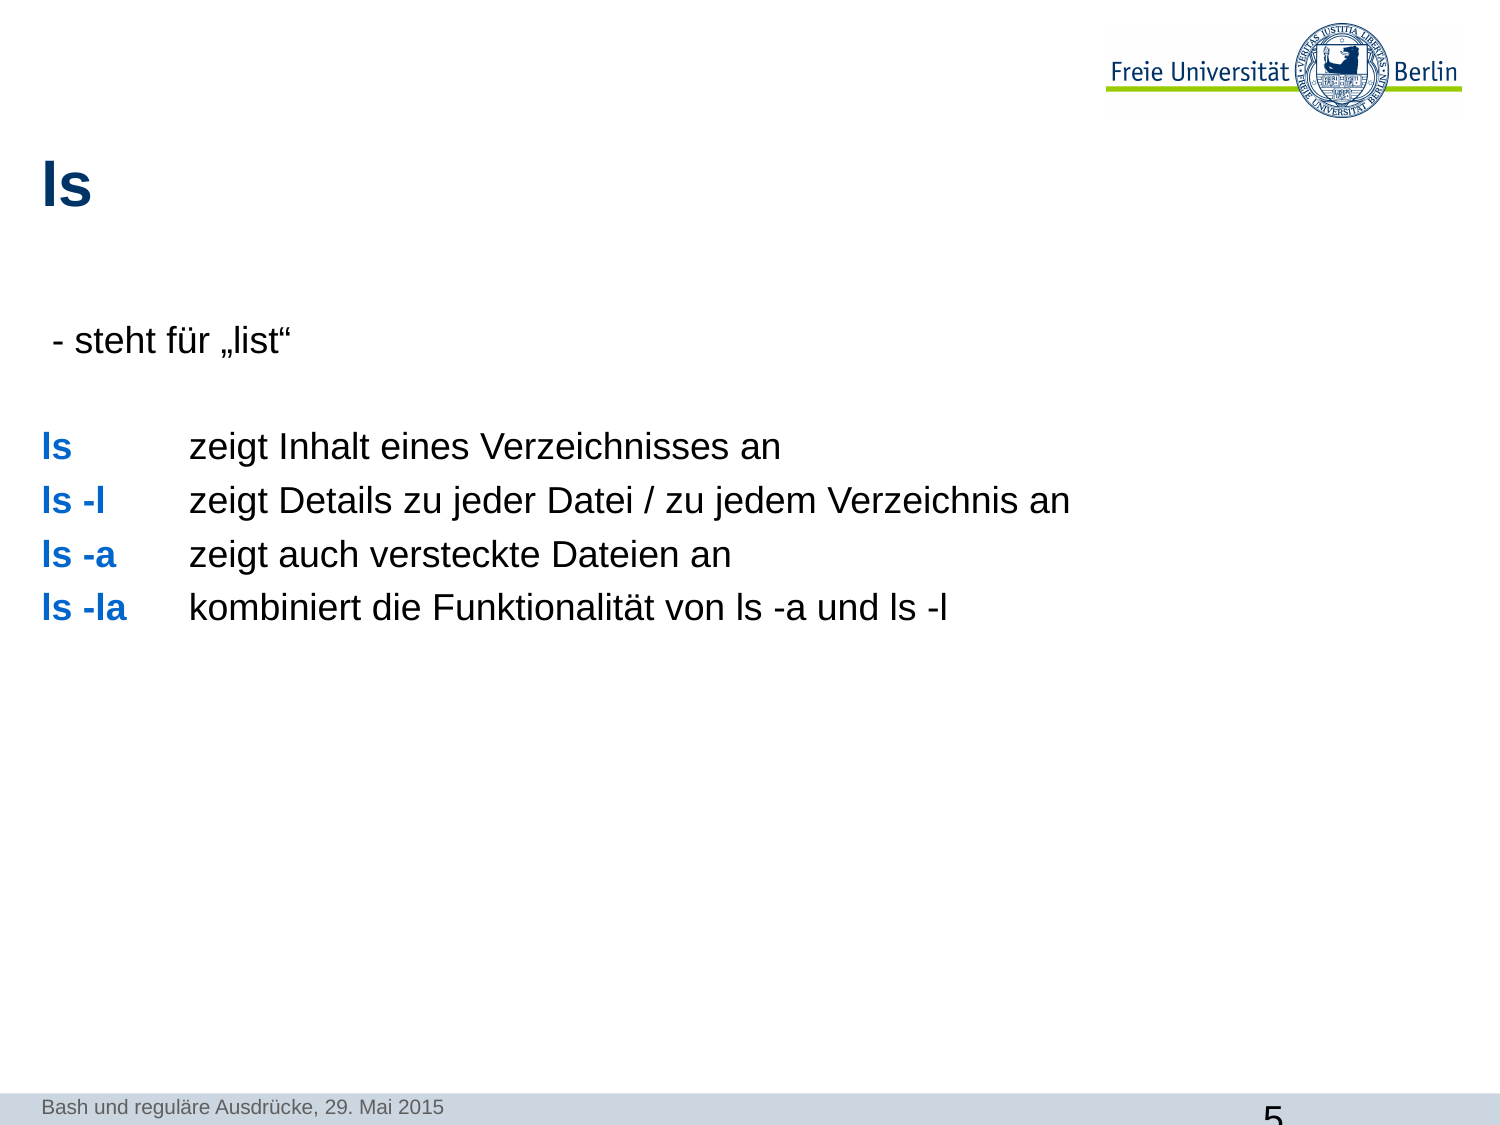

# ls
 - steht für „list“
ls		zeigt Inhalt eines Verzeichnisses an
ls -l		zeigt Details zu jeder Datei / zu jedem Verzeichnis an
ls -a	zeigt auch versteckte Dateien an
ls -la	kombiniert die Funktionalität von ls -a und ls -l